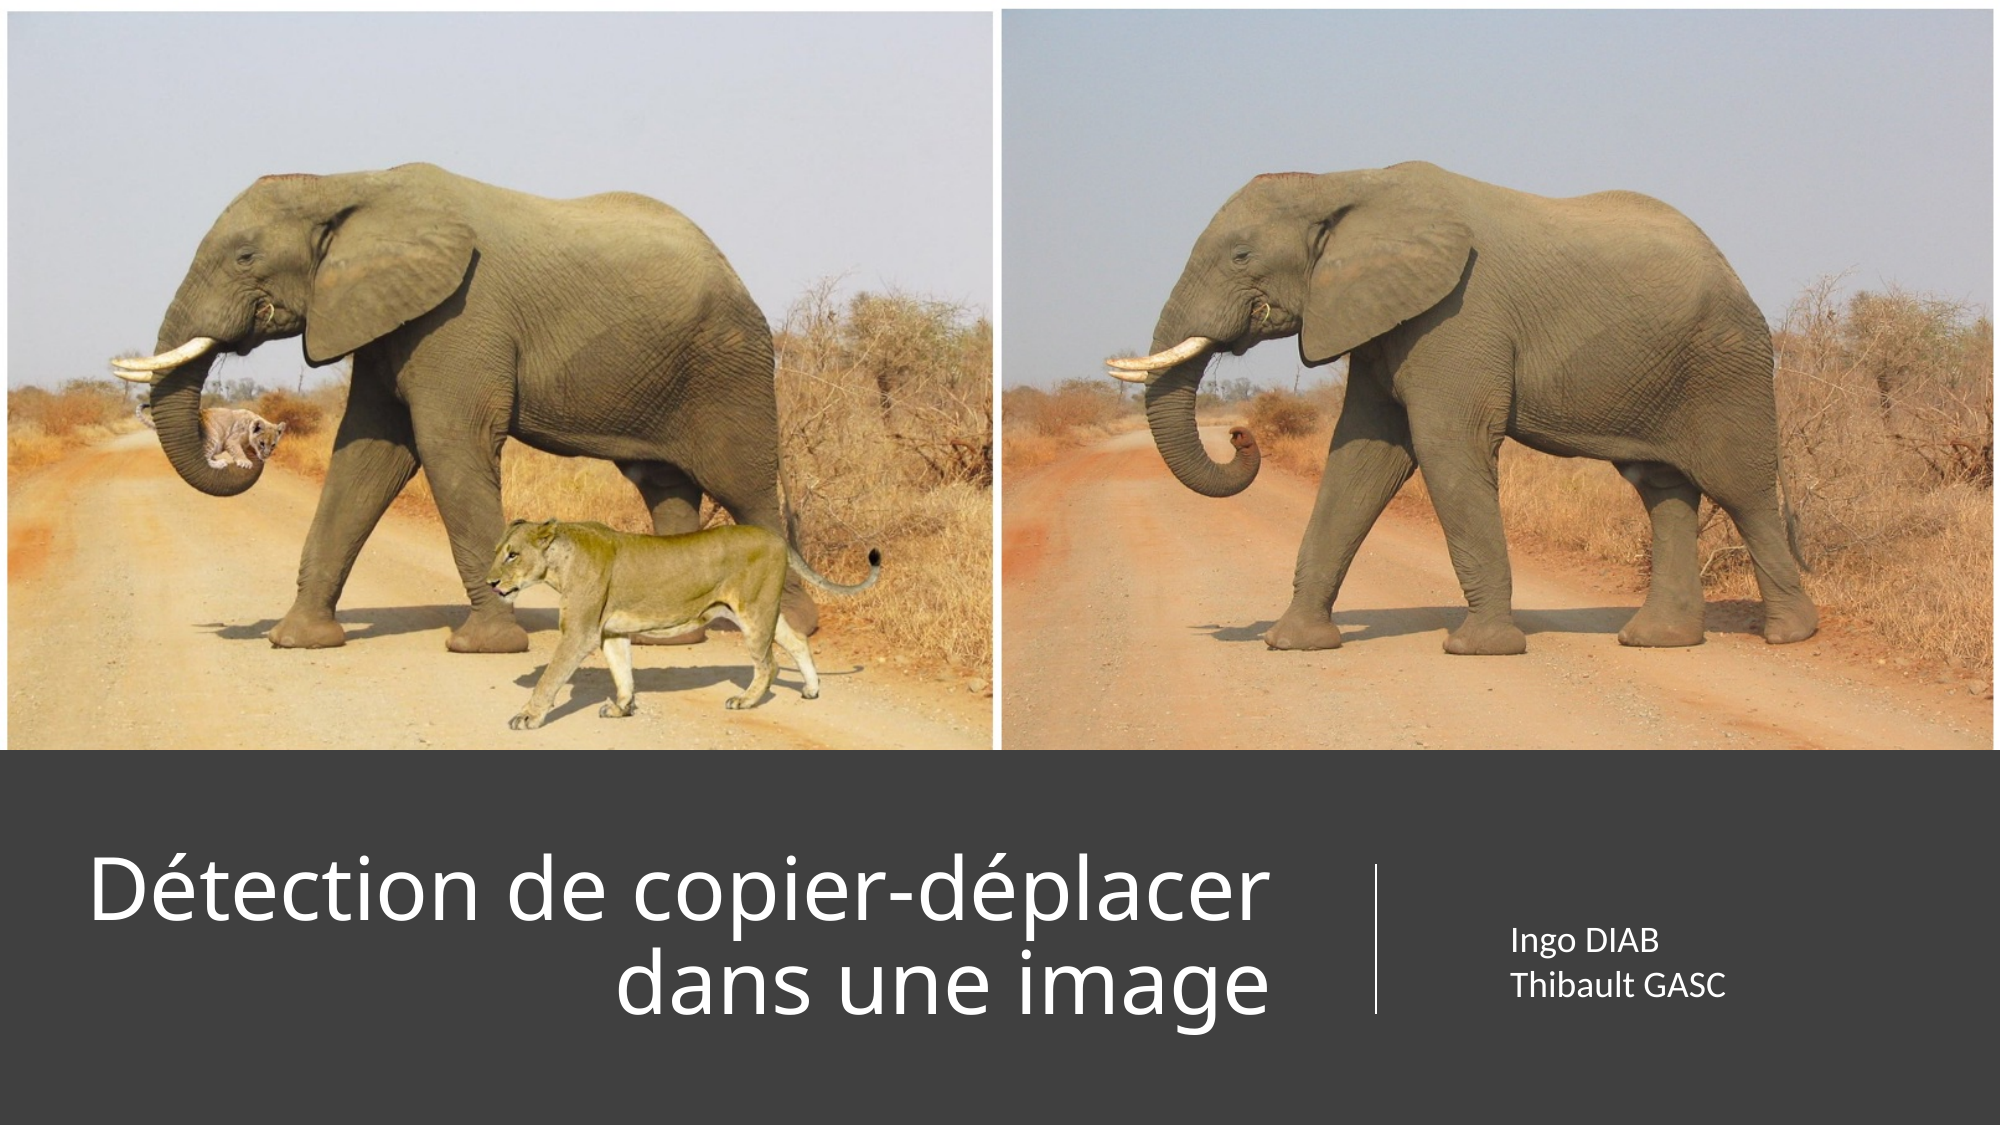

# Détection de copier-déplacer dans une image
Ingo DIAB
Thibault GASC